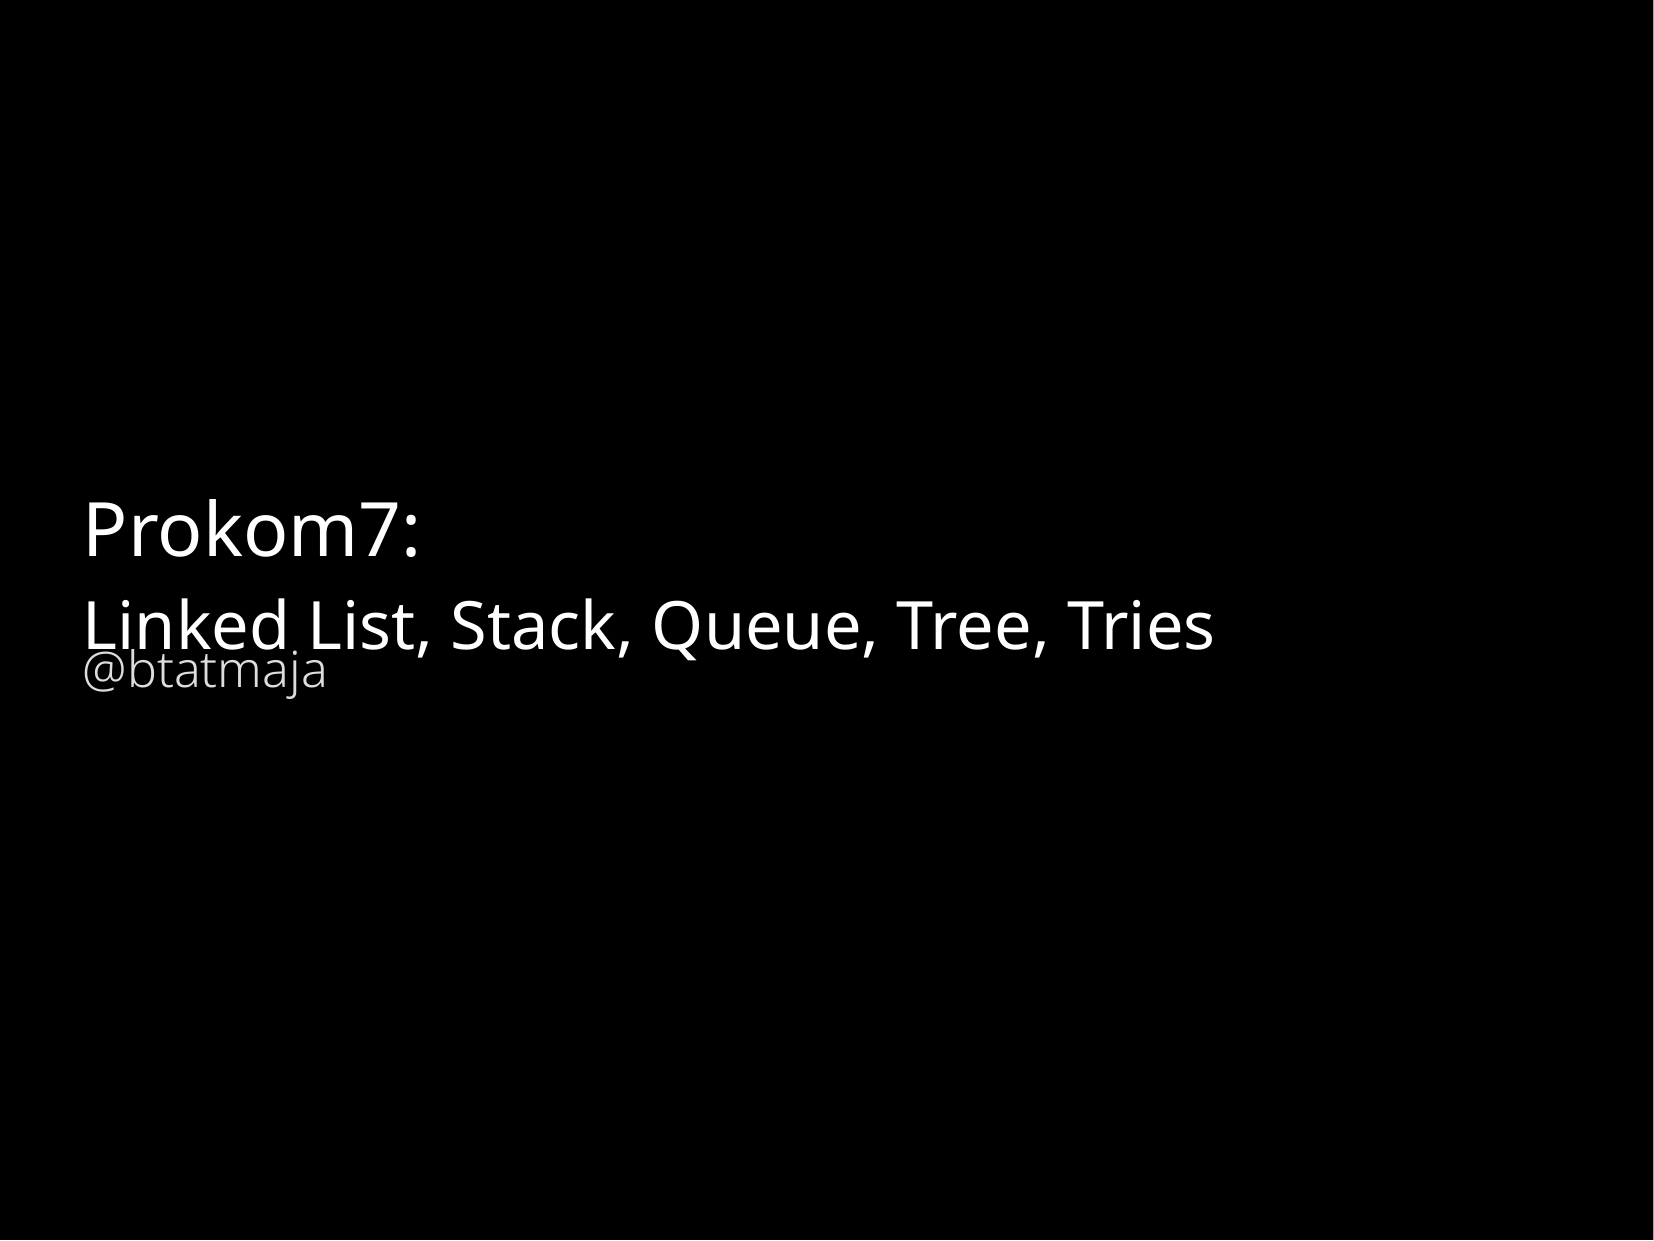

# Prokom7: Linked List, Stack, Queue, Tree, Tries
@btatmaja